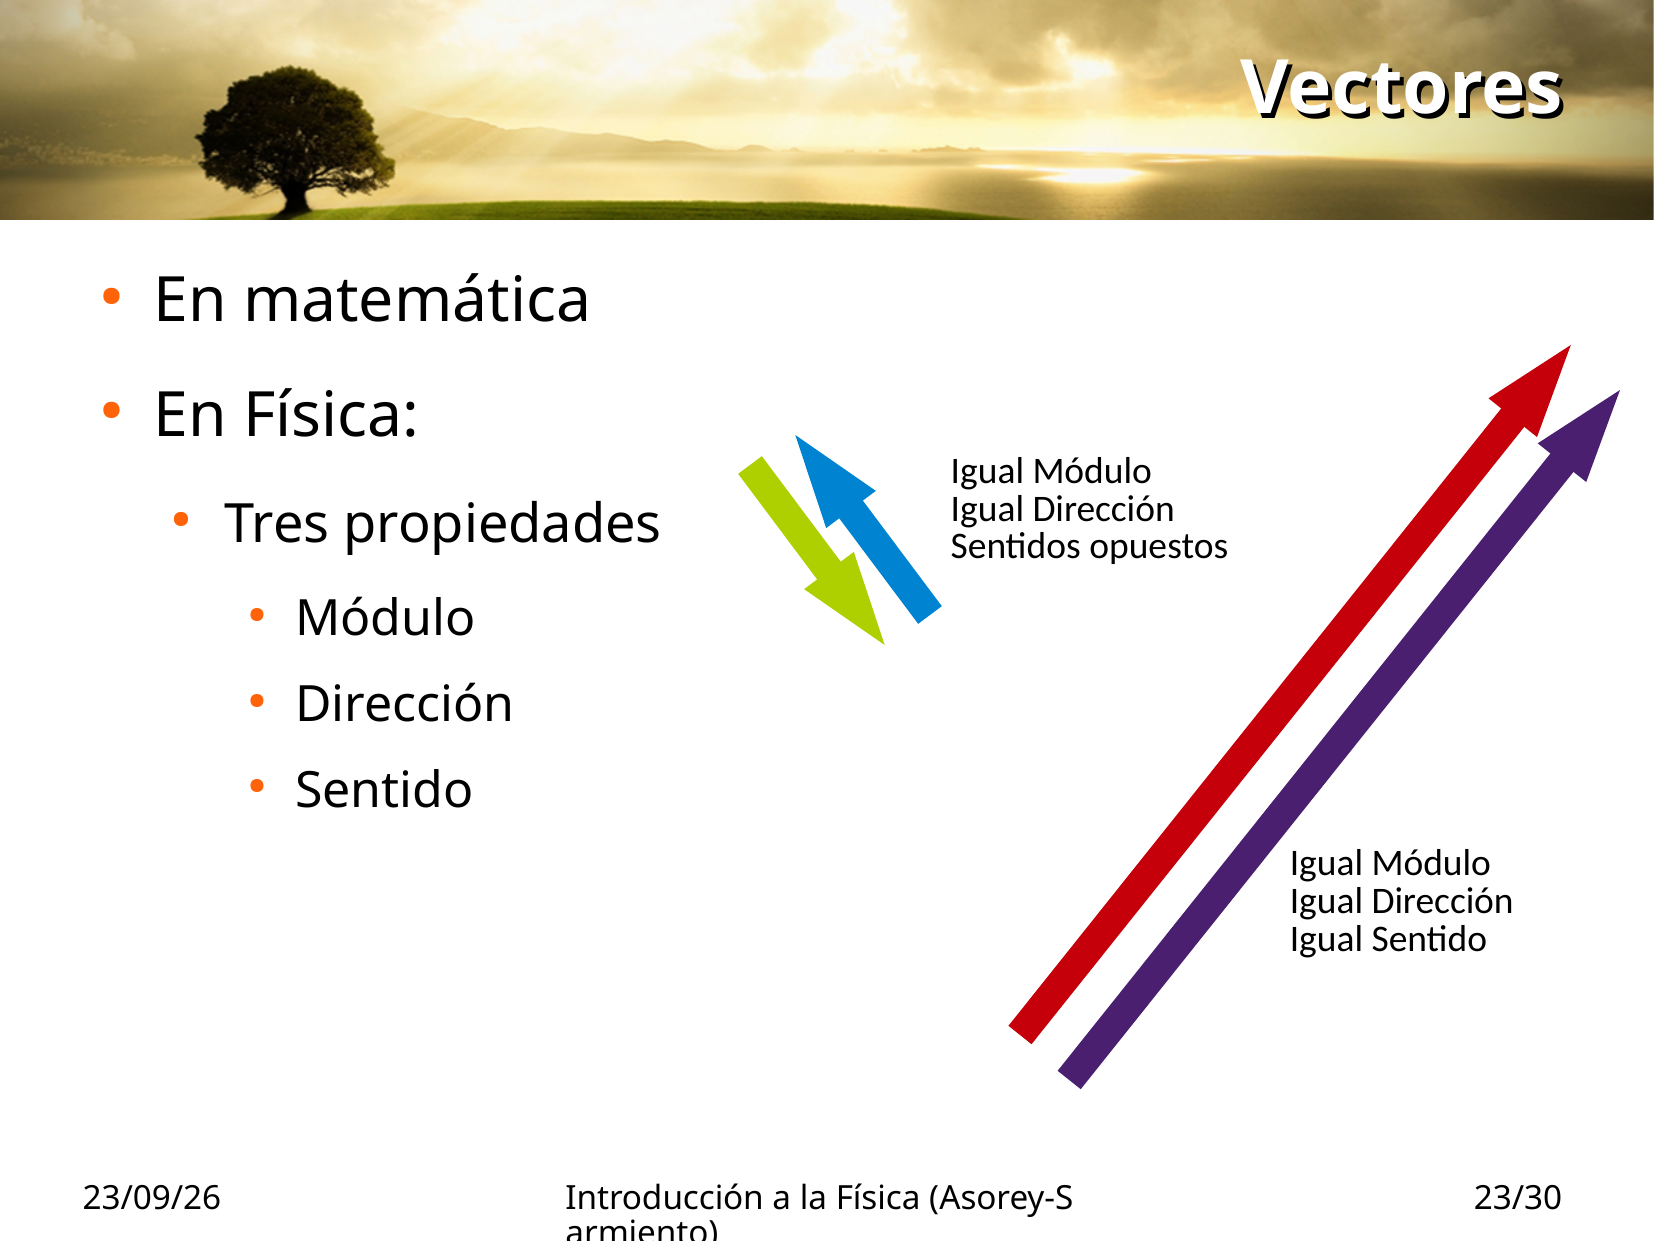

# Vectores
En matemática
En Física:
Tres propiedades
Módulo
Dirección
Sentido
Igual Módulo
Igual Dirección
Sentidos opuestos
Igual Módulo
Igual Dirección
Igual Sentido
Introducción a la Física (Asorey-Sarmiento)
23